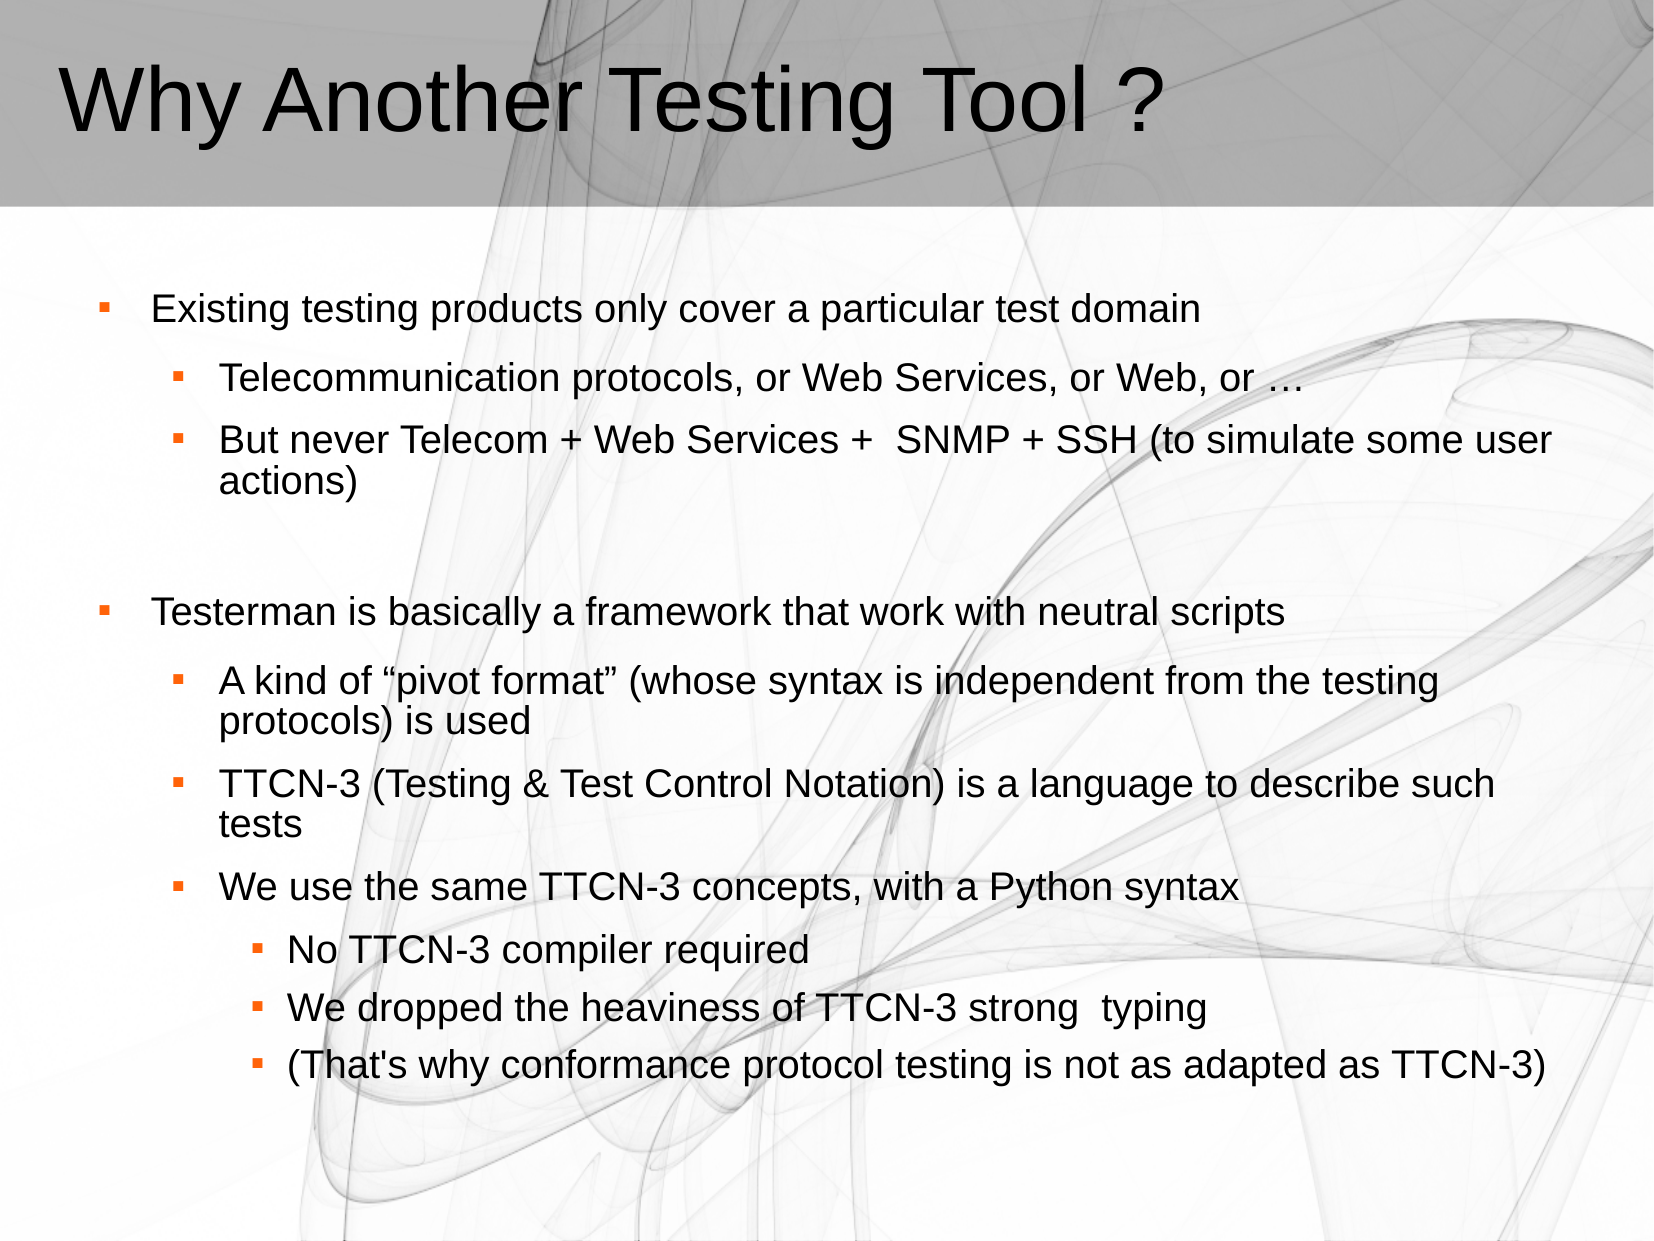

# Why Another Testing Tool ?
Existing testing products only cover a particular test domain
Telecommunication protocols, or Web Services, or Web, or …
But never Telecom + Web Services + SNMP + SSH (to simulate some user actions)
Testerman is basically a framework that work with neutral scripts
A kind of “pivot format” (whose syntax is independent from the testing protocols) is used
TTCN-3 (Testing & Test Control Notation) is a language to describe such tests
We use the same TTCN-3 concepts, with a Python syntax
No TTCN-3 compiler required
We dropped the heaviness of TTCN-3 strong typing
(That's why conformance protocol testing is not as adapted as TTCN-3)